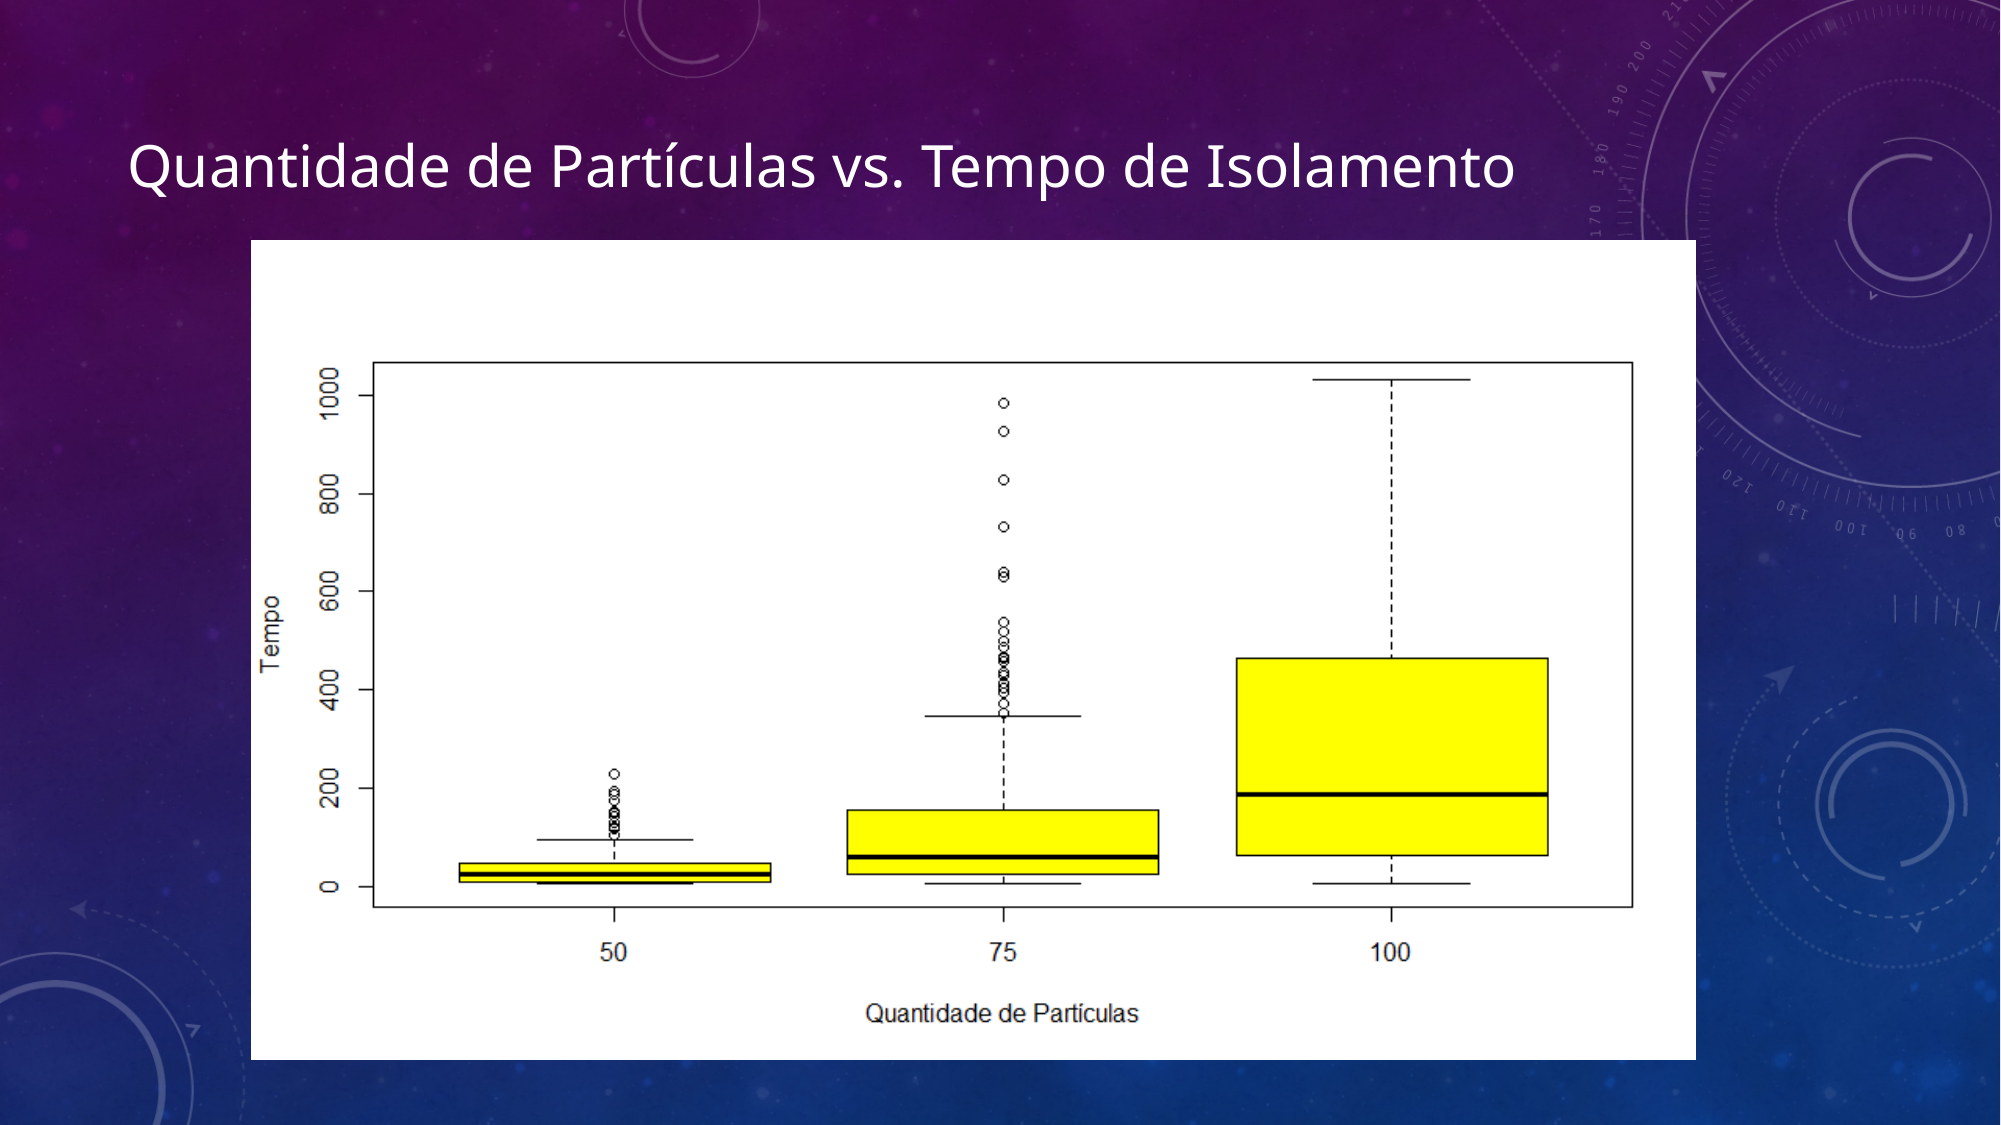

# Quantidade de Partículas vs. Tempo de Isolamento